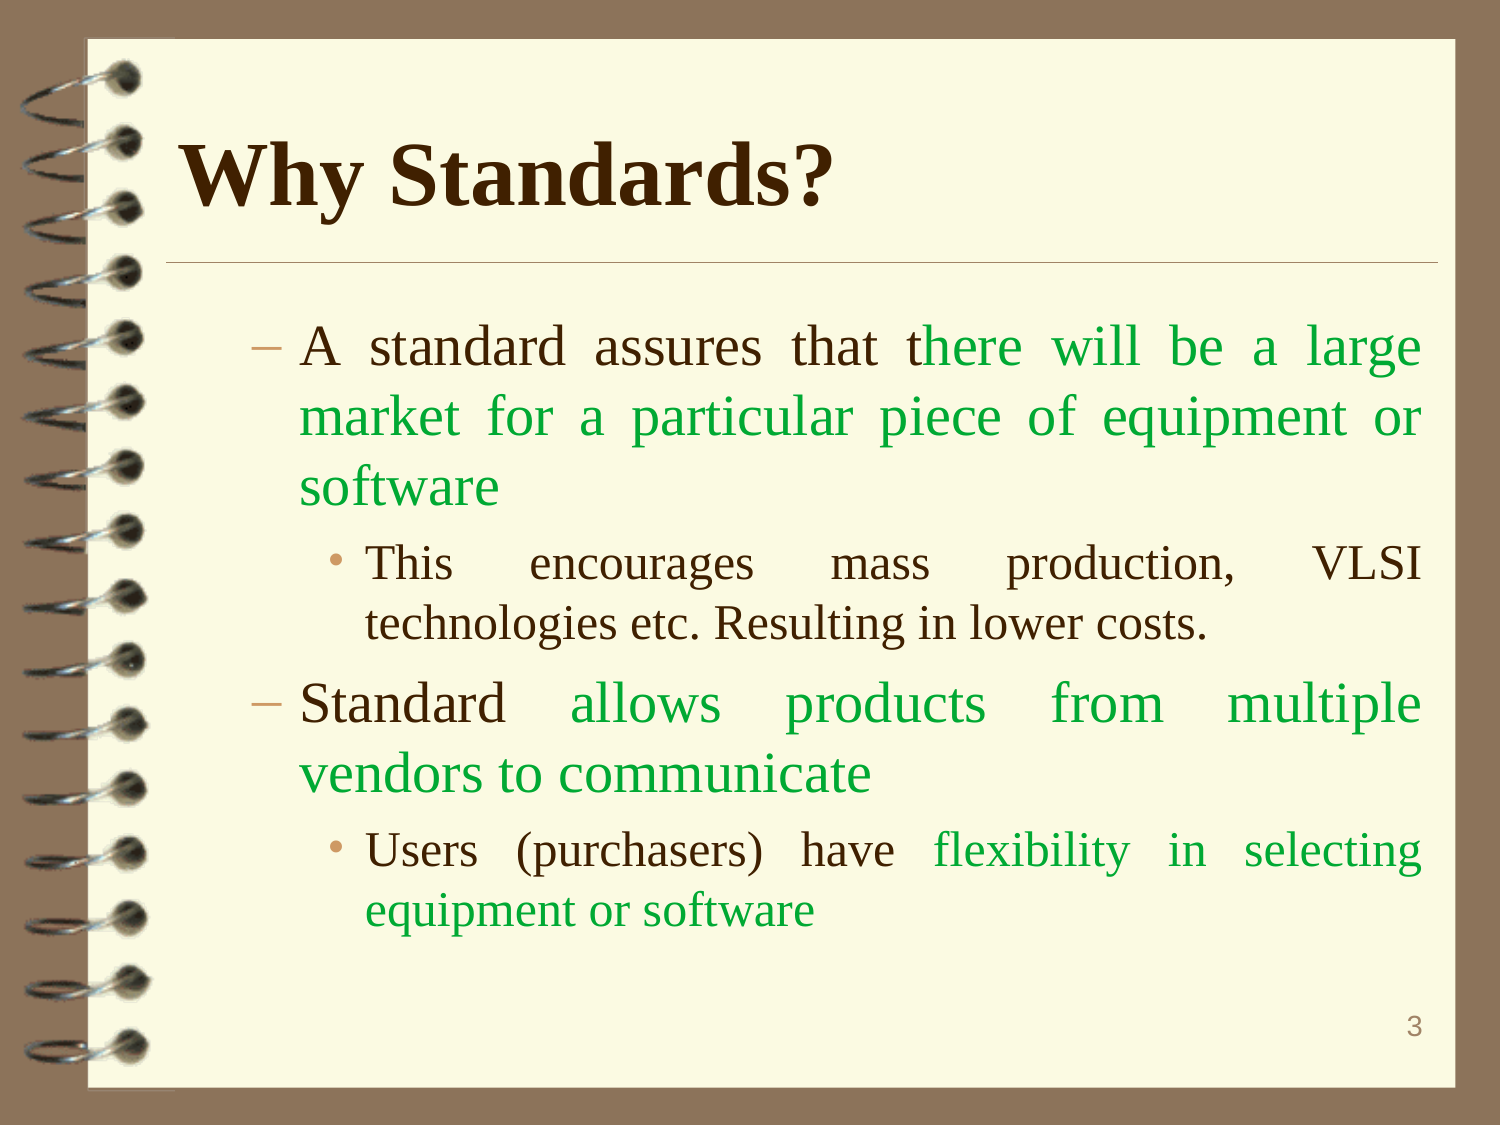

# Why Standards?
A standard assures that there will be a large market for a particular piece of equipment or software
This encourages mass production, VLSI technologies etc. Resulting in lower costs.
Standard allows products from multiple vendors to communicate
Users (purchasers) have flexibility in selecting equipment or software
3